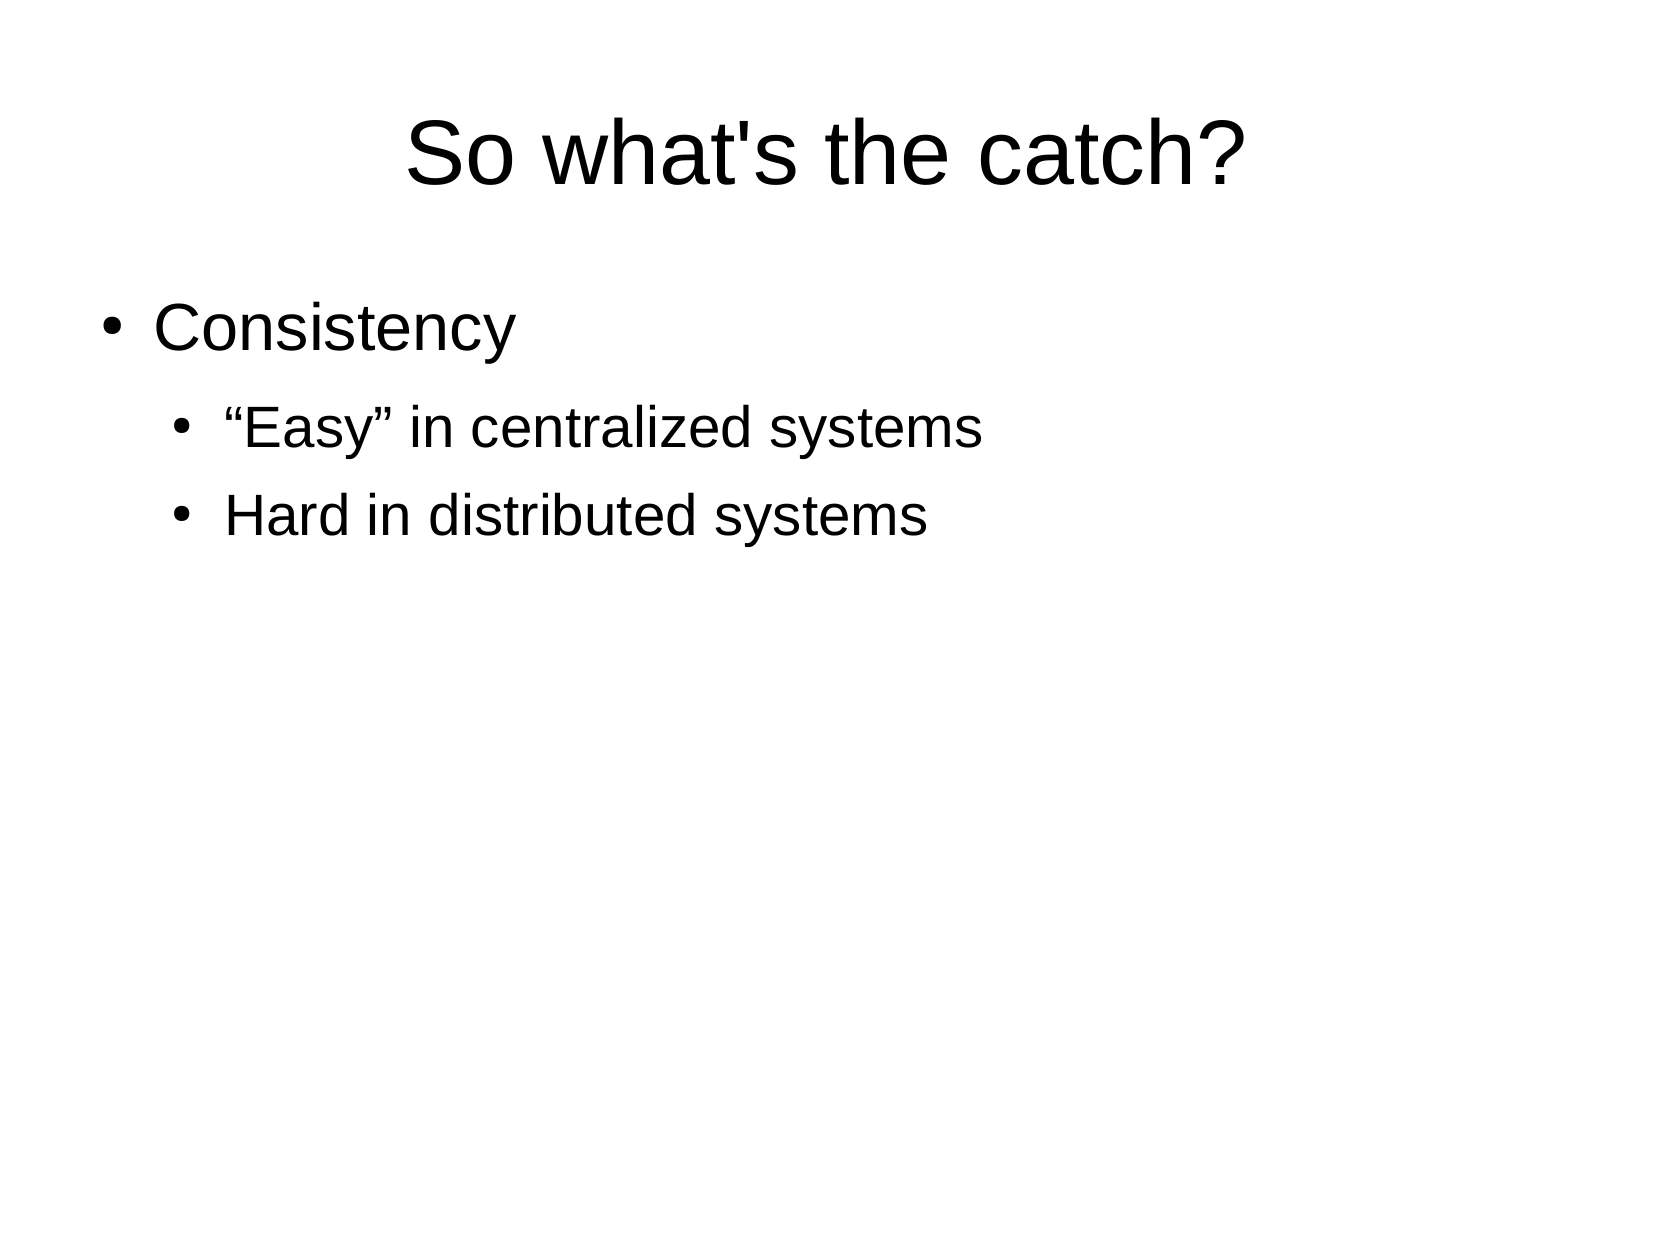

# So what's the catch?
Consistency
“Easy” in centralized systems
Hard in distributed systems